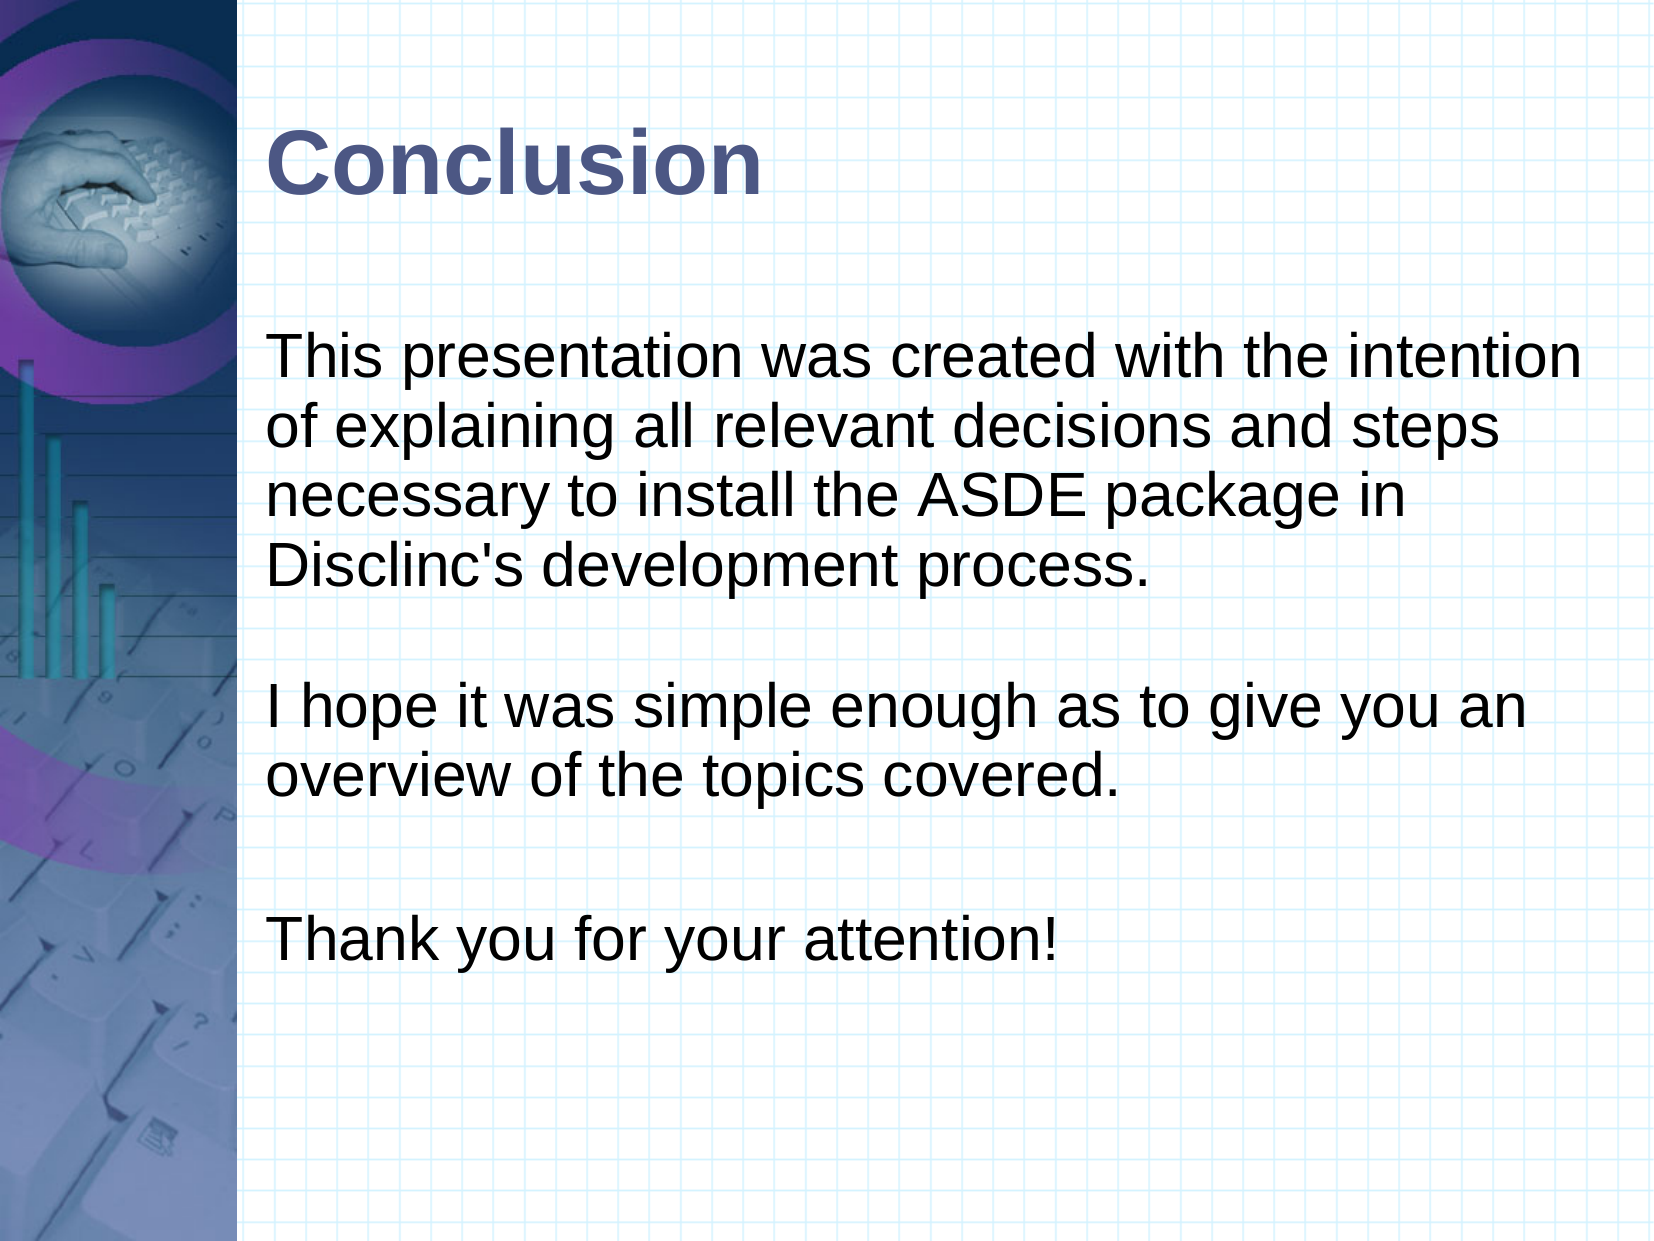

# Conclusion
This presentation was created with the intention of explaining all relevant decisions and steps necessary to install the ASDE package in Disclinc's development process.
I hope it was simple enough as to give you an overview of the topics covered.
Thank you for your attention!